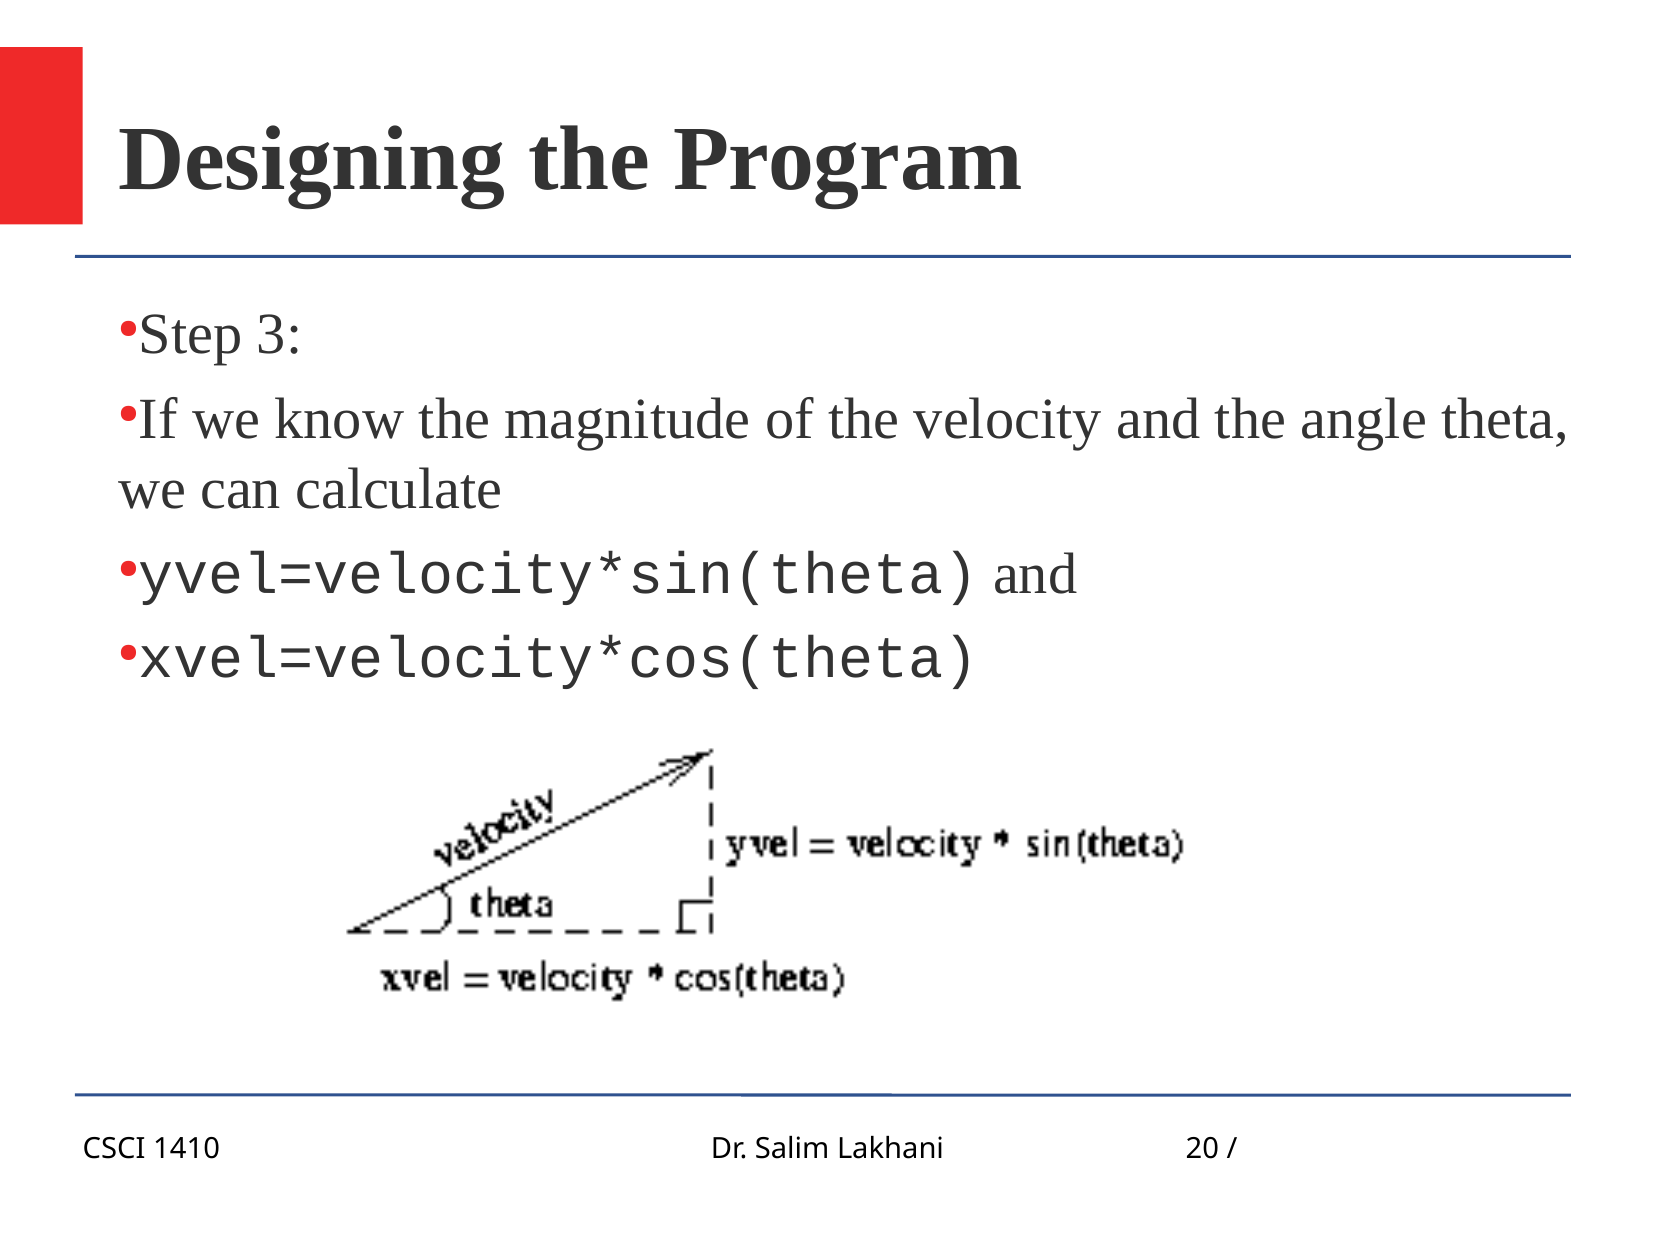

# Designing the Program
Step 3:
If we know the magnitude of the velocity and the angle theta, we can calculate
yvel=velocity*sin(theta) and
xvel=velocity*cos(theta)
CSCI 1410
Dr. Salim Lakhani
19 /